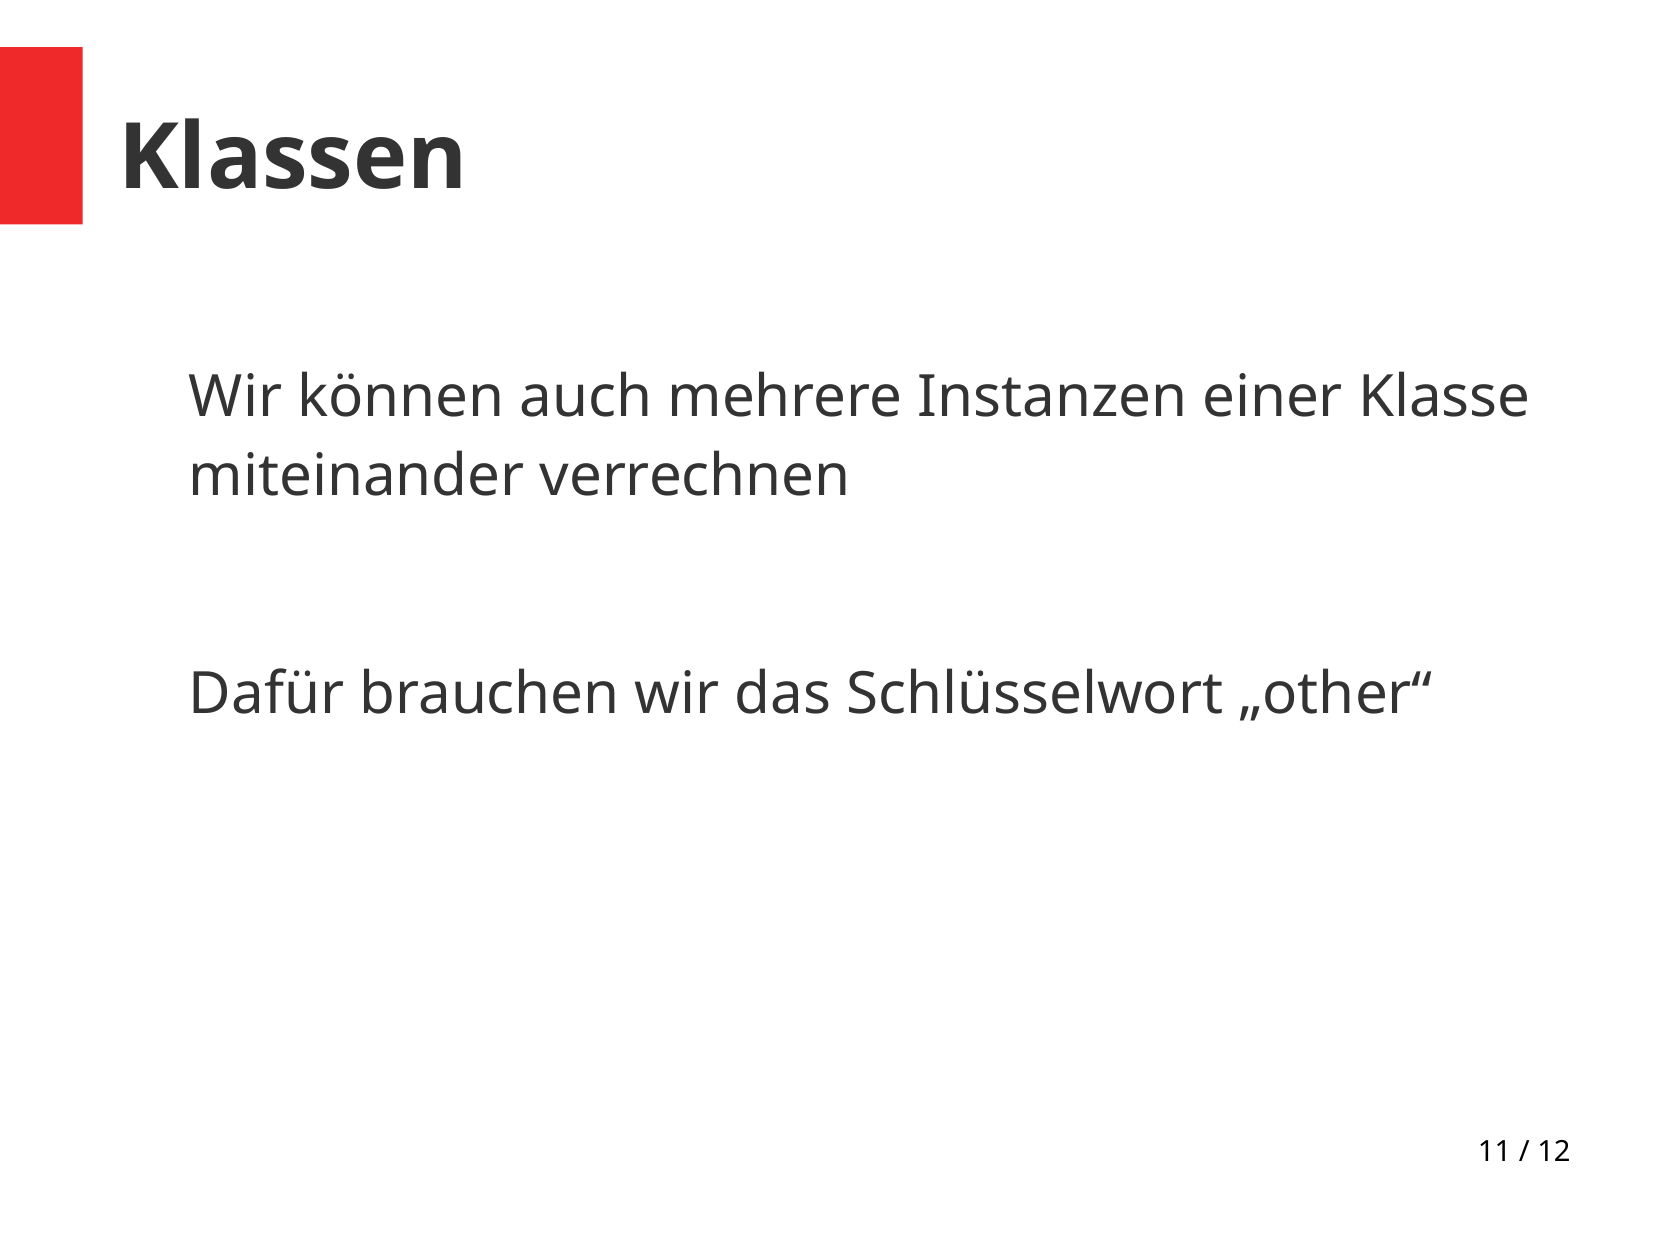

# Klassen
Wir können auch mehrere Instanzen einer Klasse miteinander verrechnen
Dafür brauchen wir das Schlüsselwort „other“
11